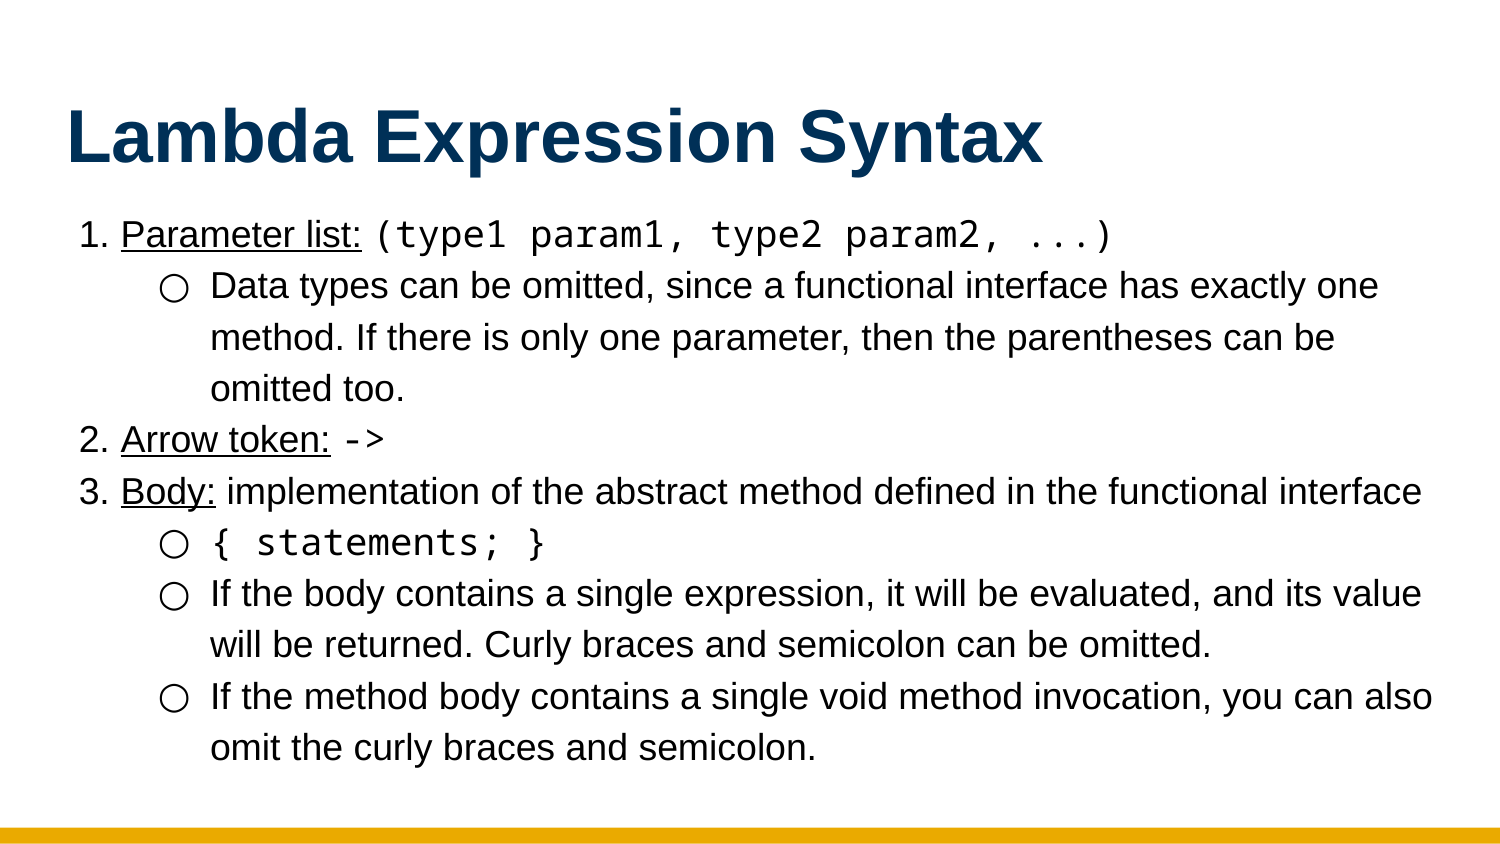

# Lambda Expression Syntax
1. Parameter list: (type1 param1, type2 param2, ...)
Data types can be omitted, since a functional interface has exactly one method. If there is only one parameter, then the parentheses can be omitted too.
2. Arrow token: ->
3. Body: implementation of the abstract method defined in the functional interface
{ statements; }
If the body contains a single expression, it will be evaluated, and its value will be returned. Curly braces and semicolon can be omitted.
If the method body contains a single void method invocation, you can also omit the curly braces and semicolon.